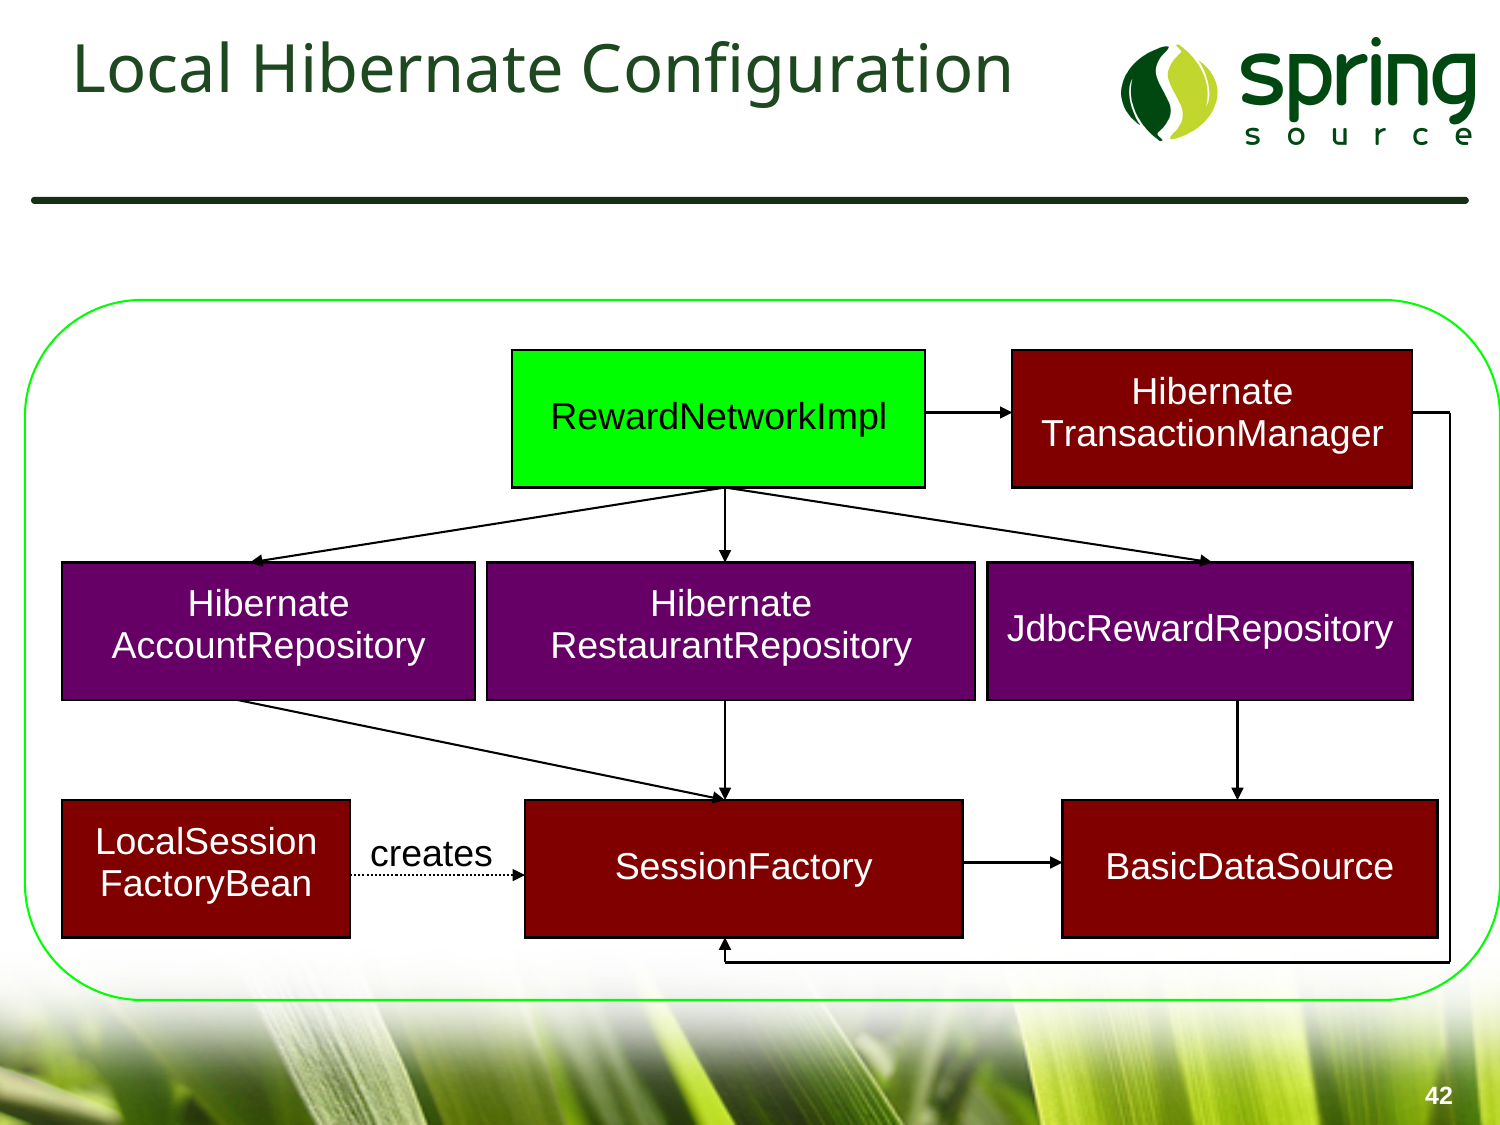

# Local Hibernate Configuration
Hibernate
TransactionManager
RewardNetworkImpl
Hibernate
AccountRepository
Hibernate
RestaurantRepository
JdbcRewardRepository
LocalSession
FactoryBean
creates
SessionFactory
BasicDataSource